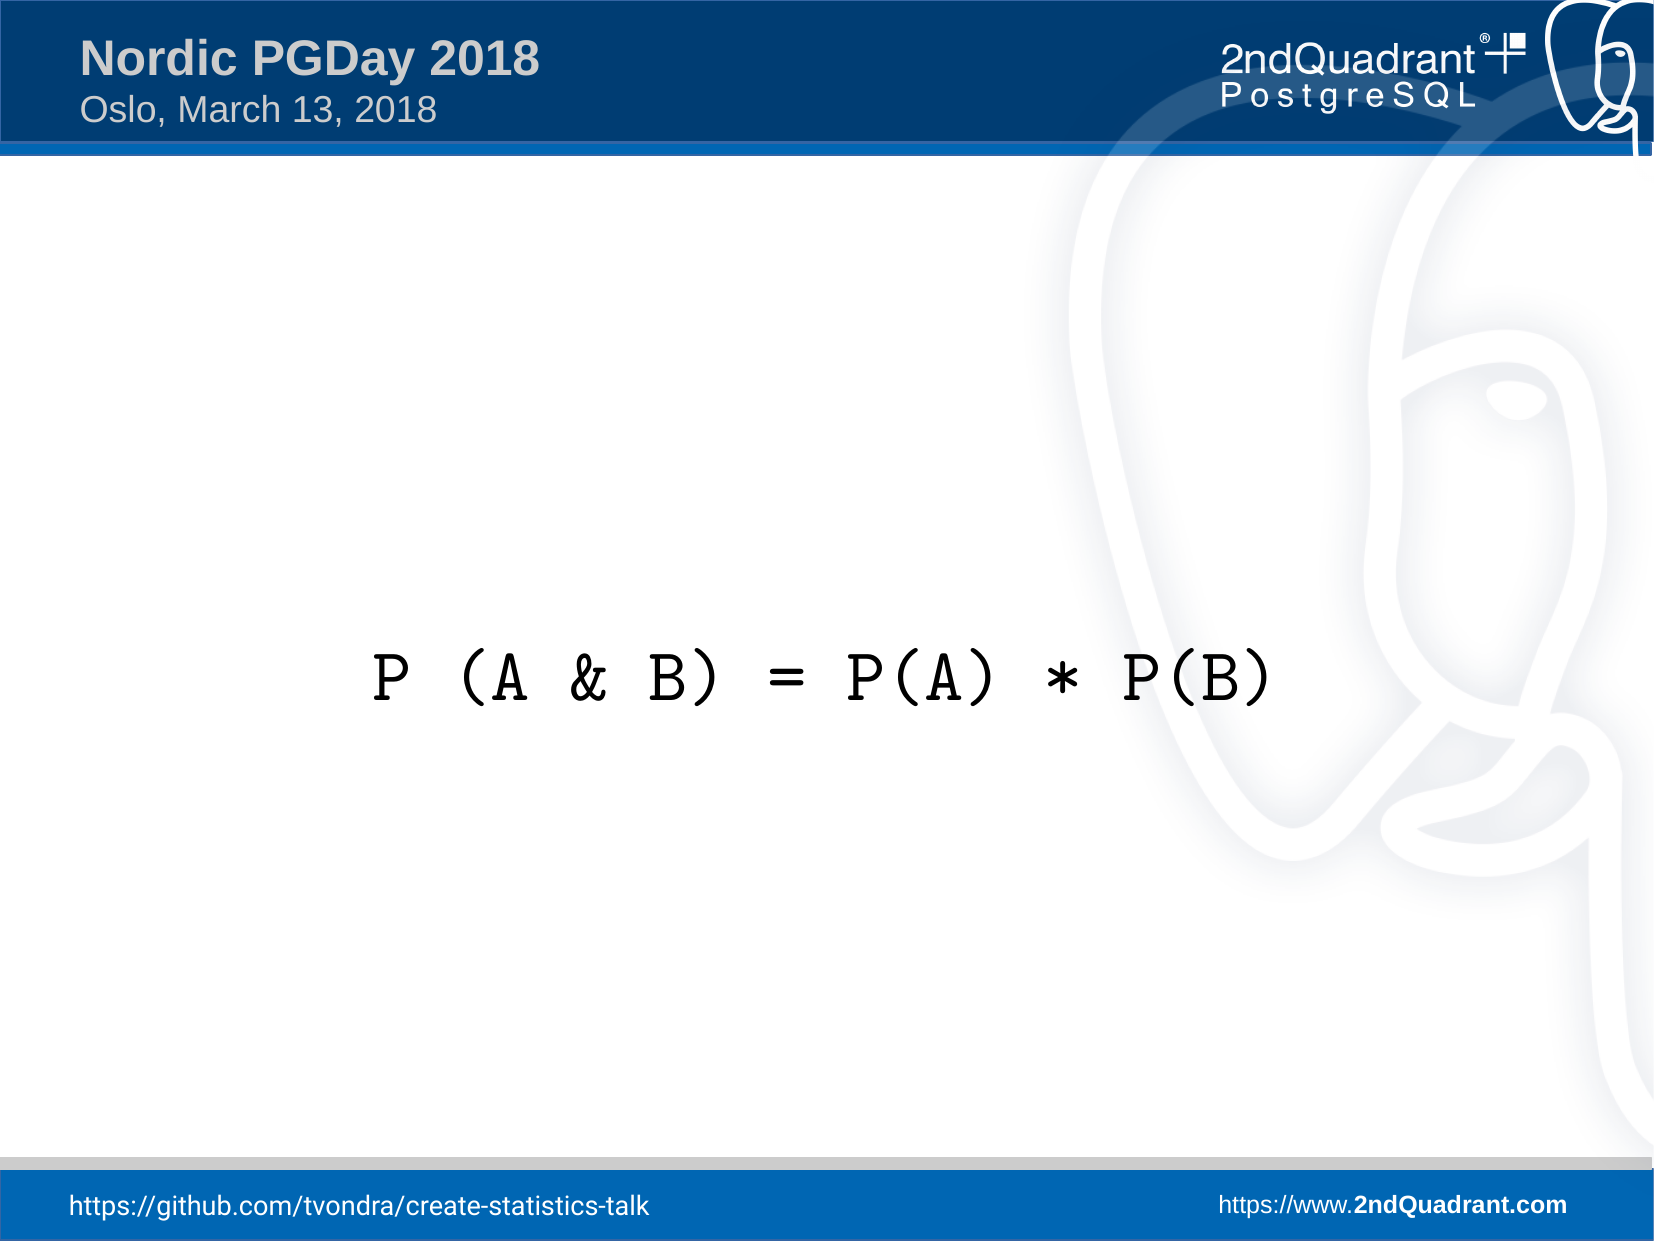

# P (A & B) = P(A) * P(B)